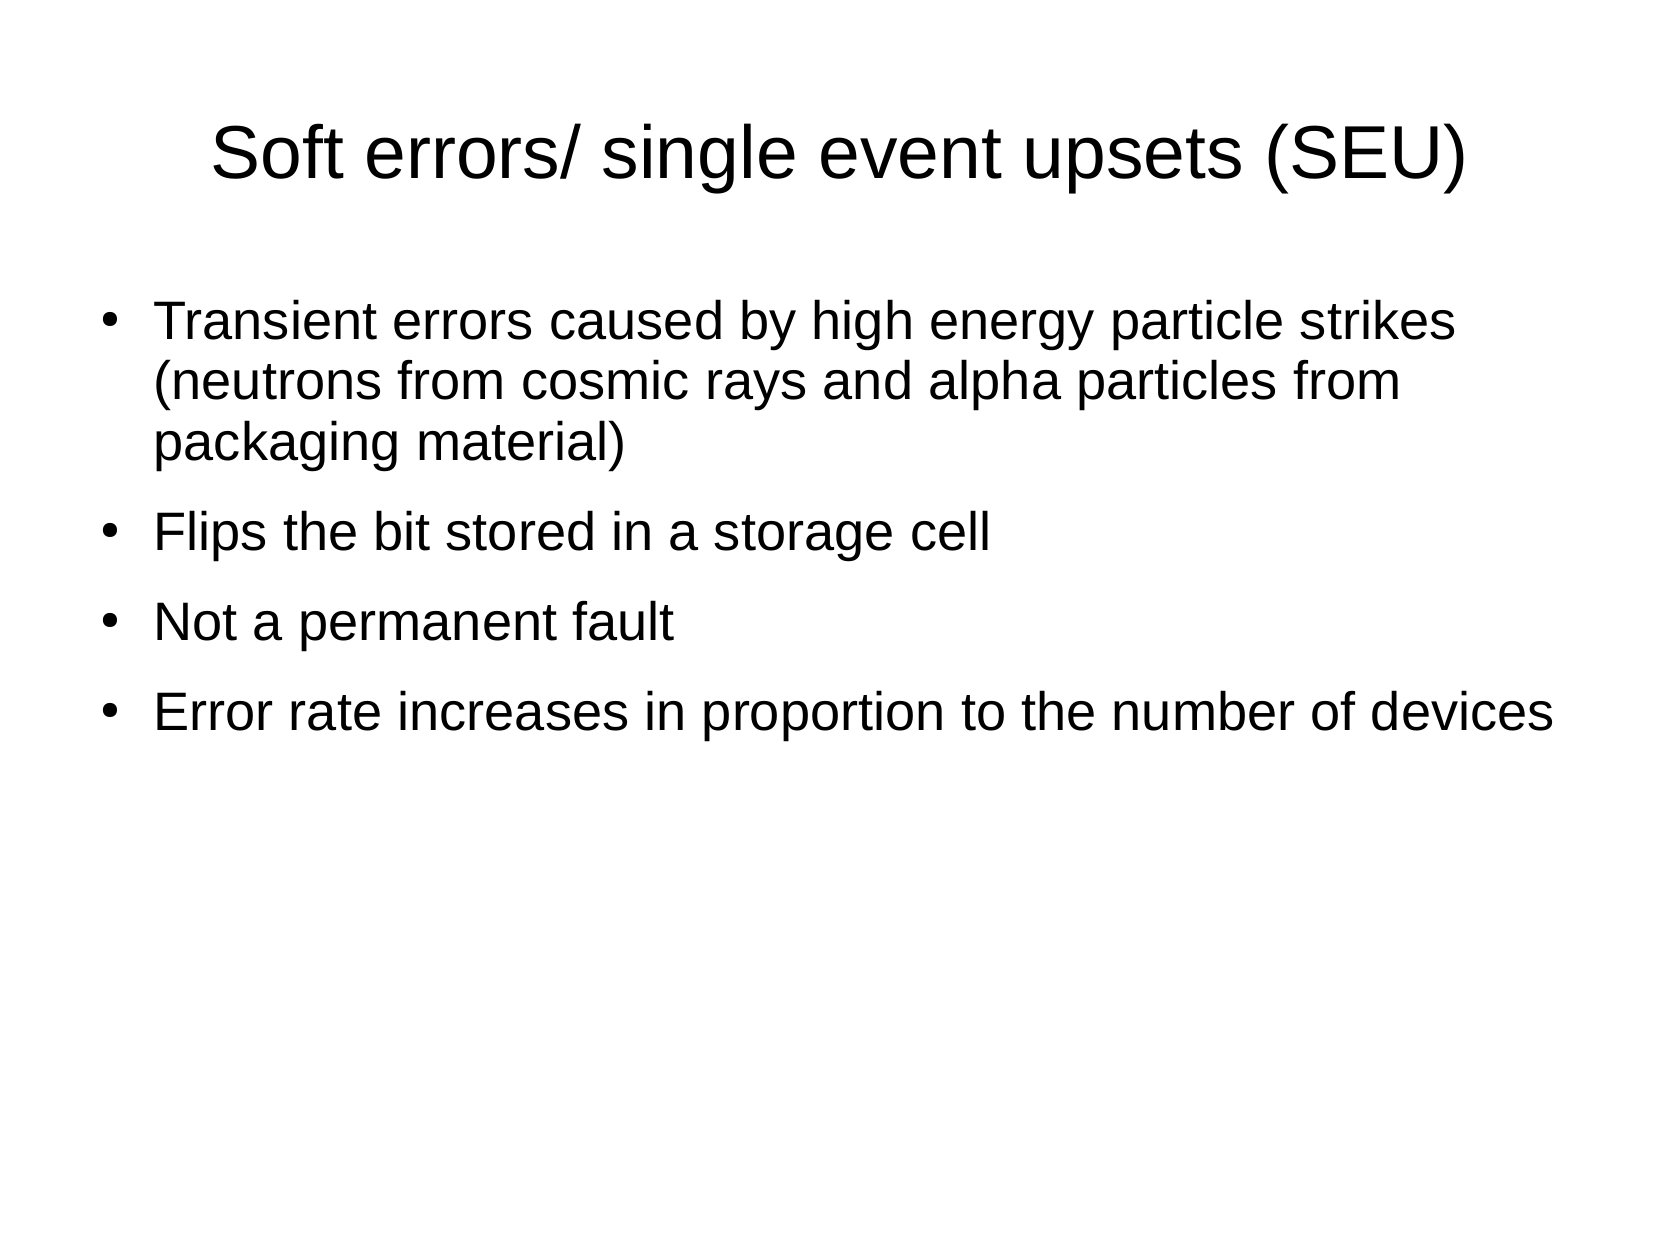

# Soft errors/ single event upsets (SEU)
Transient errors caused by high energy particle strikes (neutrons from cosmic rays and alpha particles from packaging material)
Flips the bit stored in a storage cell
Not a permanent fault
Error rate increases in proportion to the number of devices